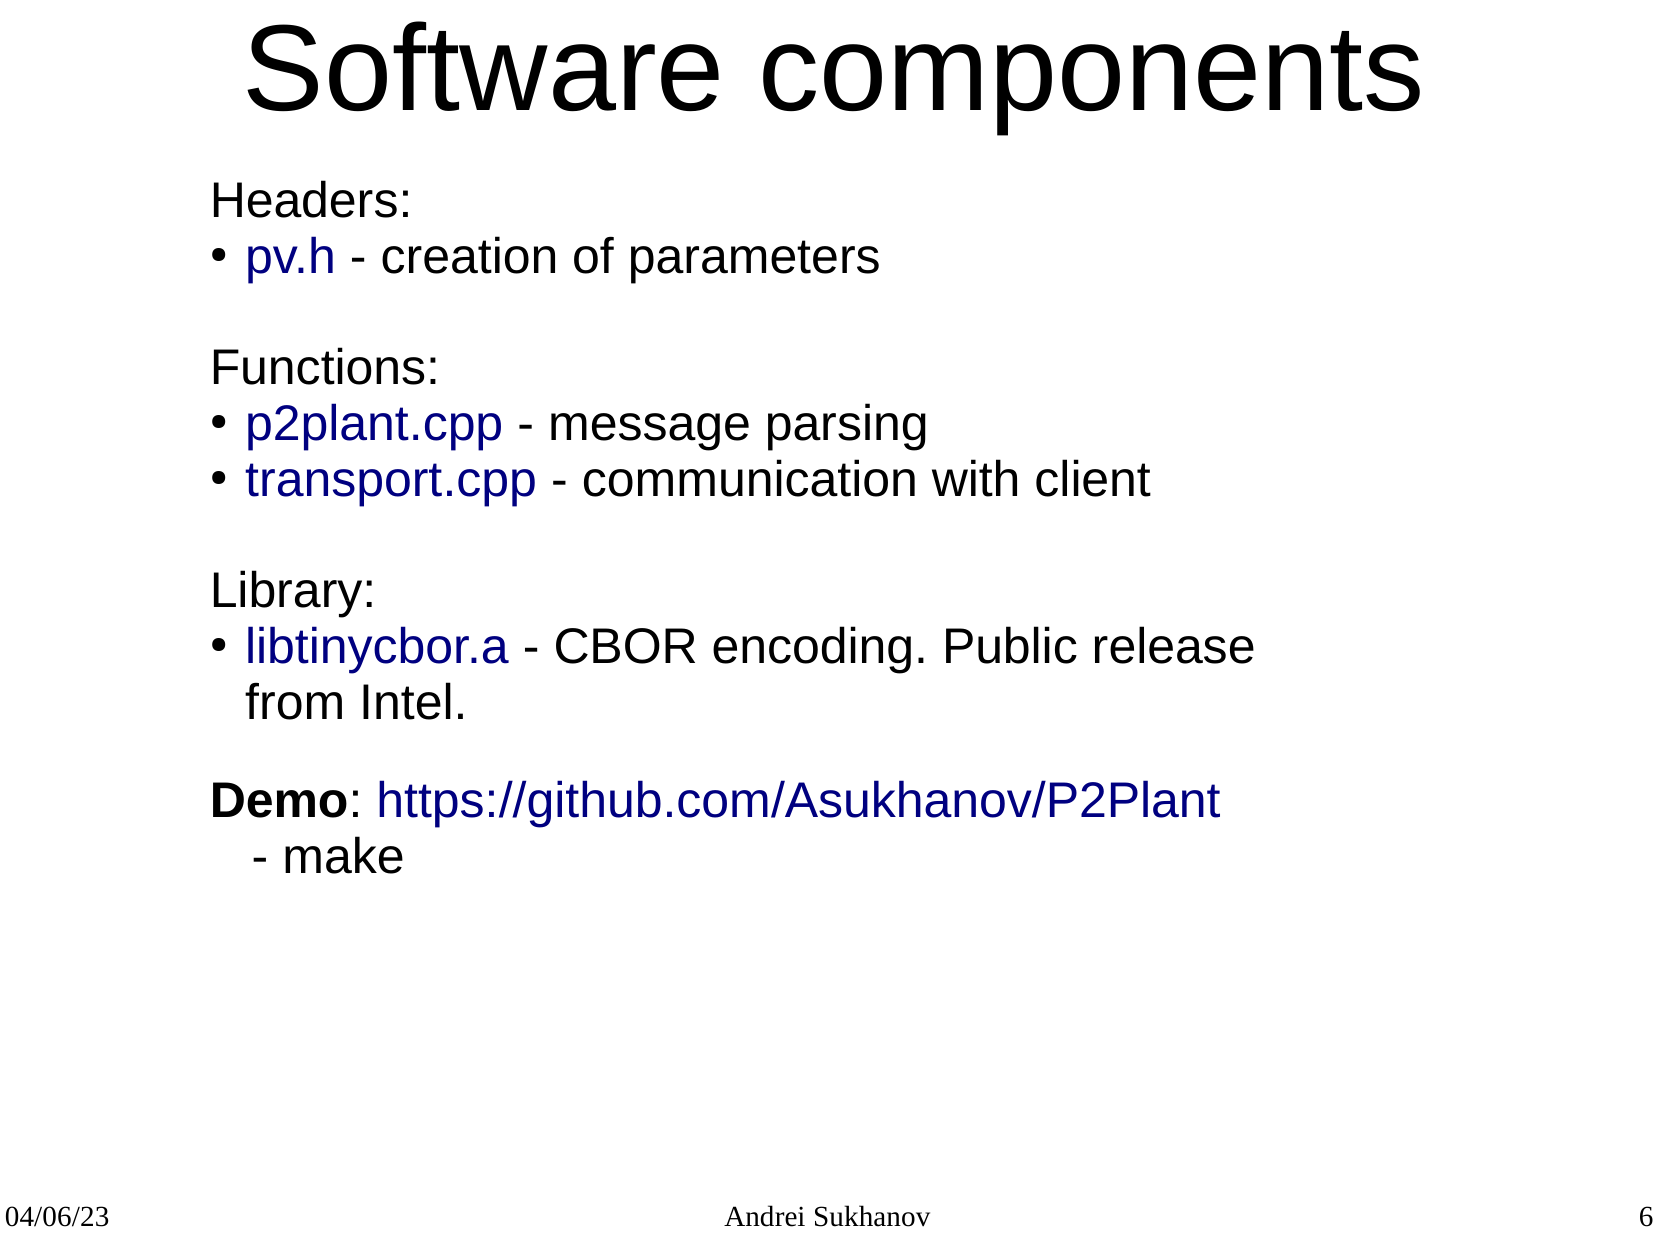

# Software components
Headers:
pv.h - creation of parameters
Functions:
p2plant.cpp - message parsing
transport.cpp - communication with client
Library:
libtinycbor.a - CBOR encoding. Public release from Intel.
Demo: https://github.com/Asukhanov/P2Plant
 - make
04/06/23
Andrei Sukhanov
6